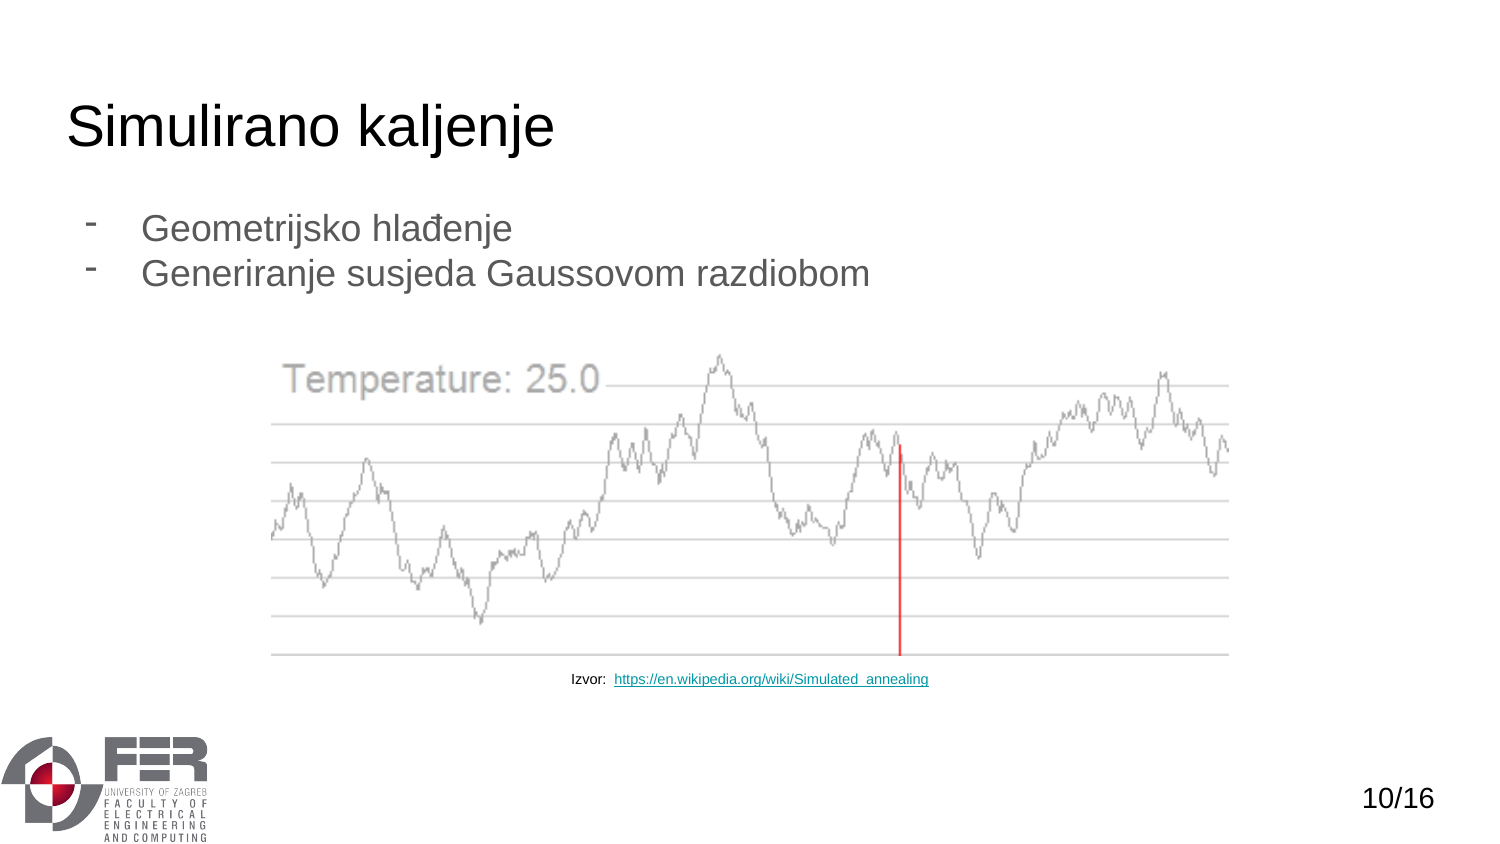

# Simulirano kaljenje
Geometrijsko hlađenje
Generiranje susjeda Gaussovom razdiobom
Izvor: https://en.wikipedia.org/wiki/Simulated_annealing